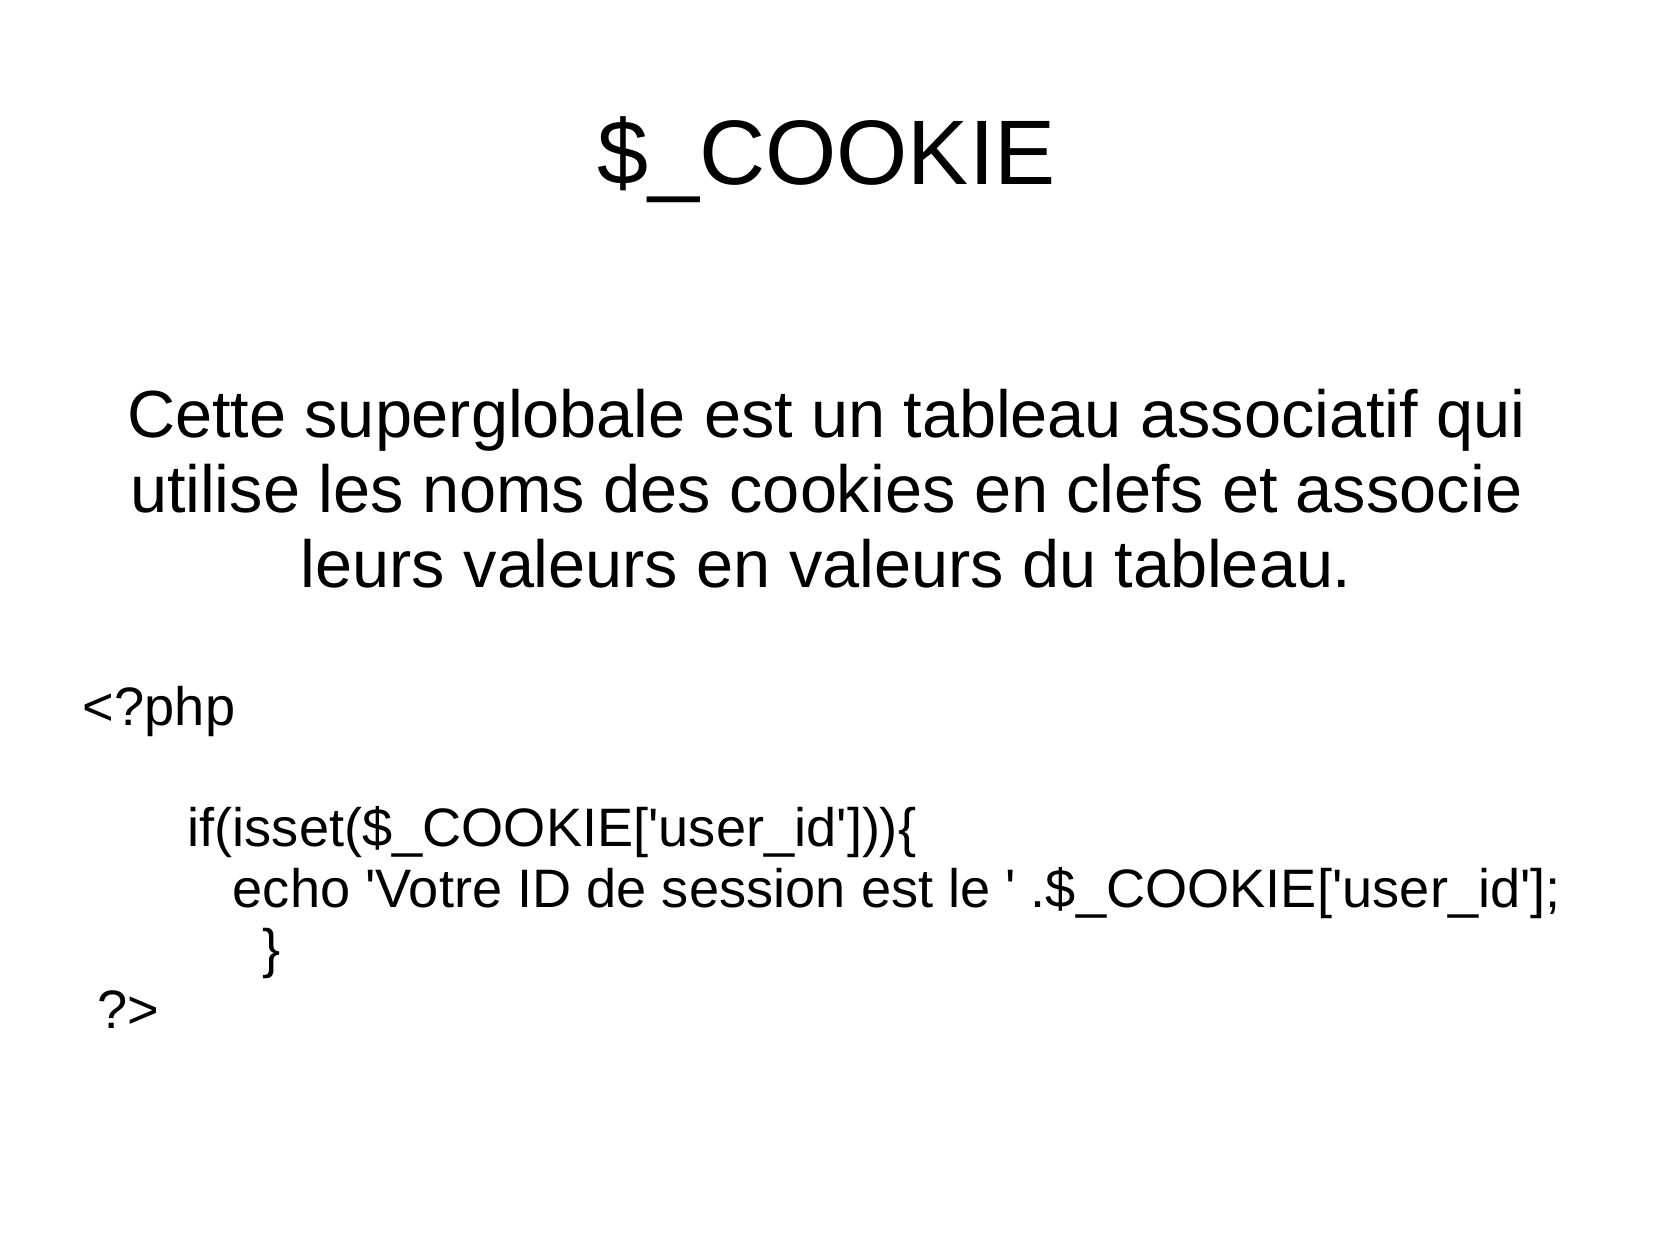

# $_COOKIE
Cette superglobale est un tableau associatif qui utilise les noms des cookies en clefs et associe leurs valeurs en valeurs du tableau.
<?php
 if(isset($_COOKIE['user_id'])){
 echo 'Votre ID de session est le ' .$_COOKIE['user_id'];
 }
 ?>